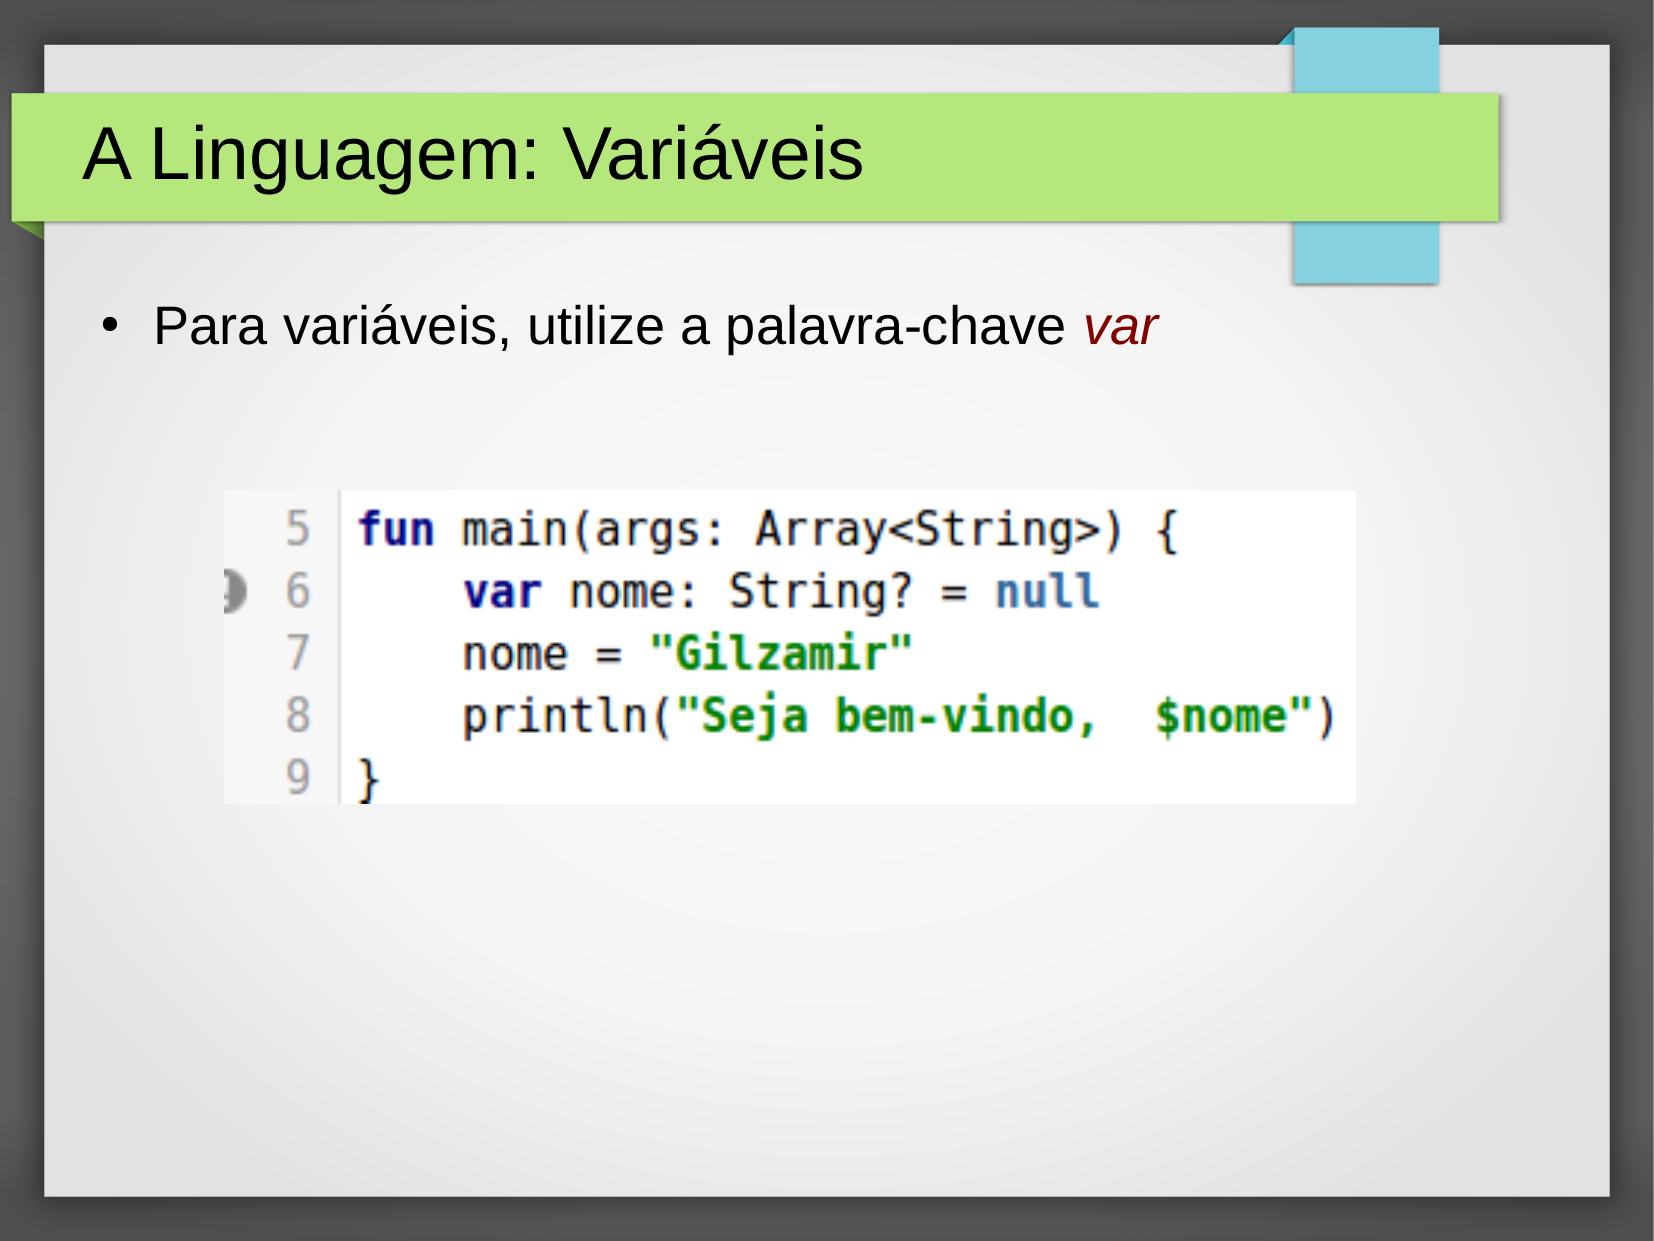

# A Linguagem: Variáveis
Para variáveis, utilize a palavra-chave var